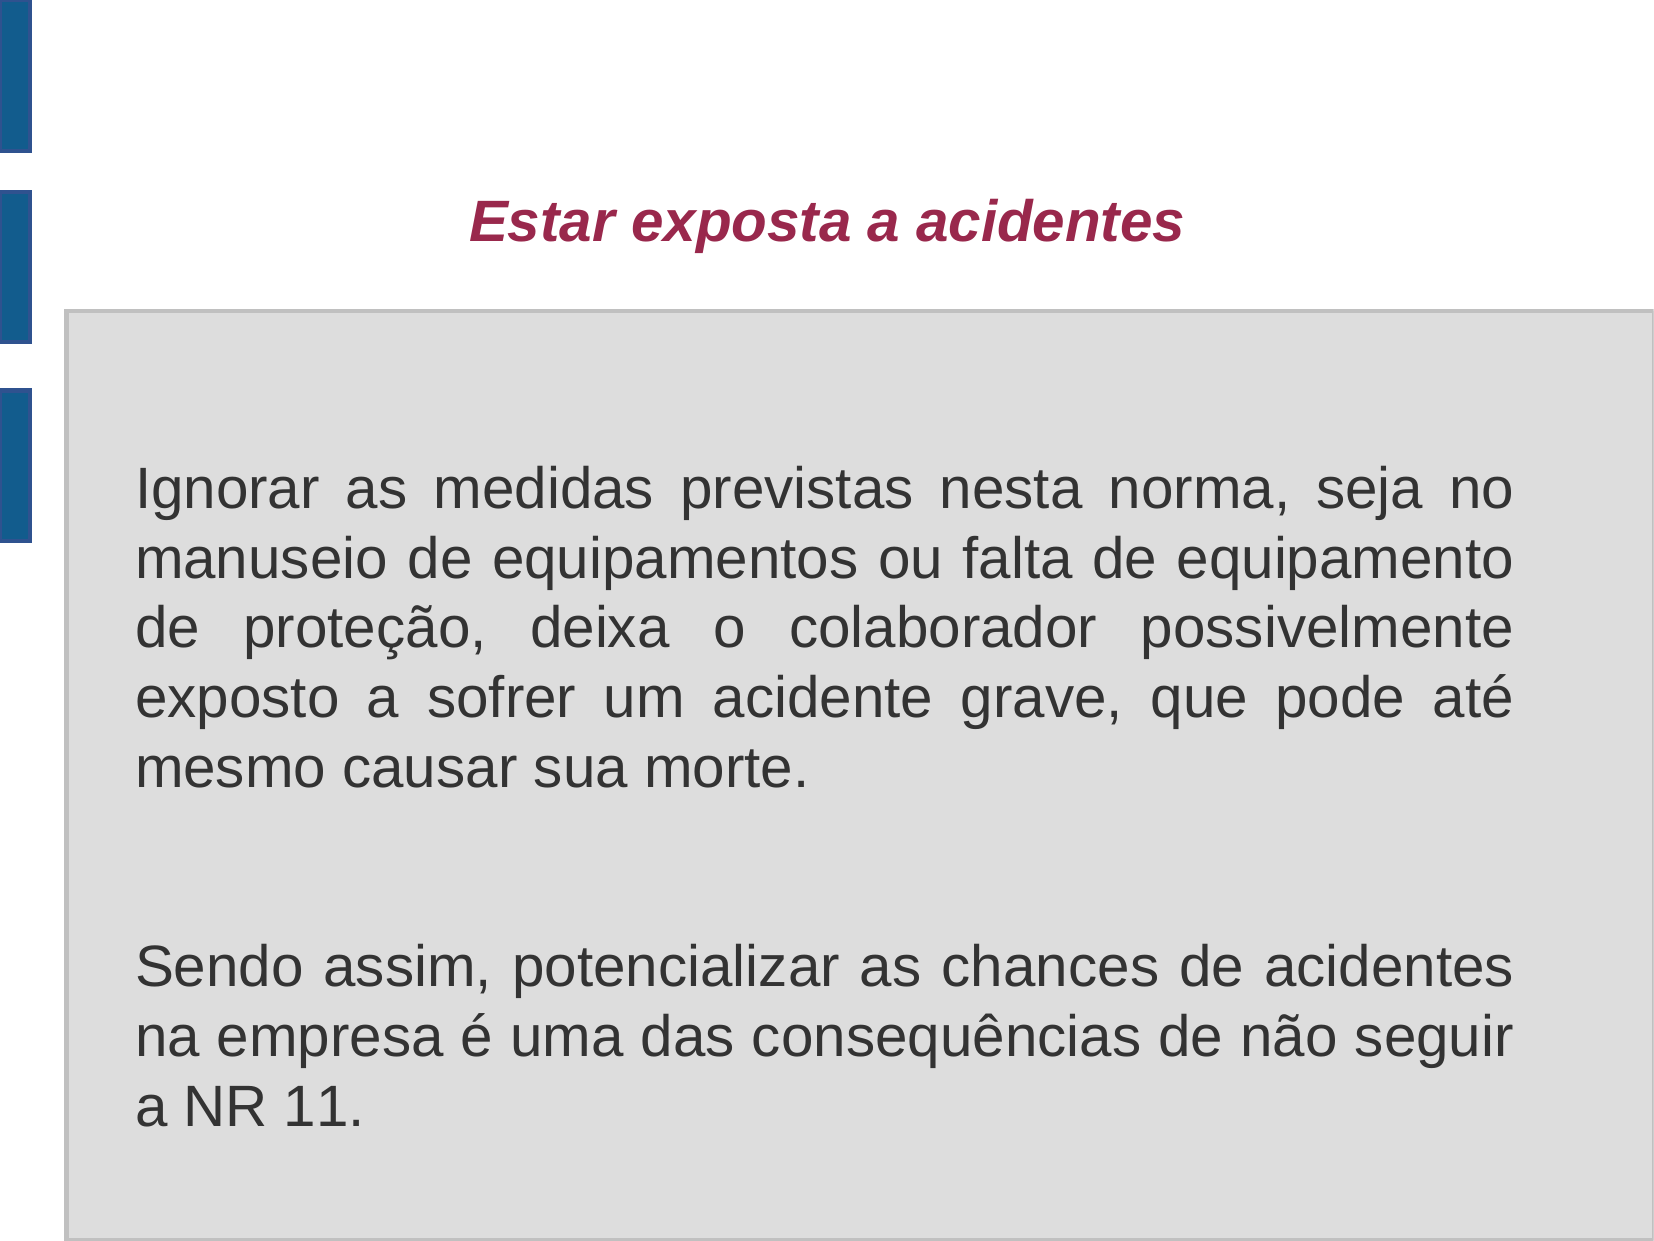

# Estar exposta a acidentes
Ignorar as medidas previstas nesta norma, seja no manuseio de equipamentos ou falta de equipamento de proteção, deixa o colaborador possivelmente exposto a sofrer um acidente grave, que pode até mesmo causar sua morte.
Sendo assim, potencializar as chances de acidentes na empresa é uma das consequências de não seguir a NR 11.